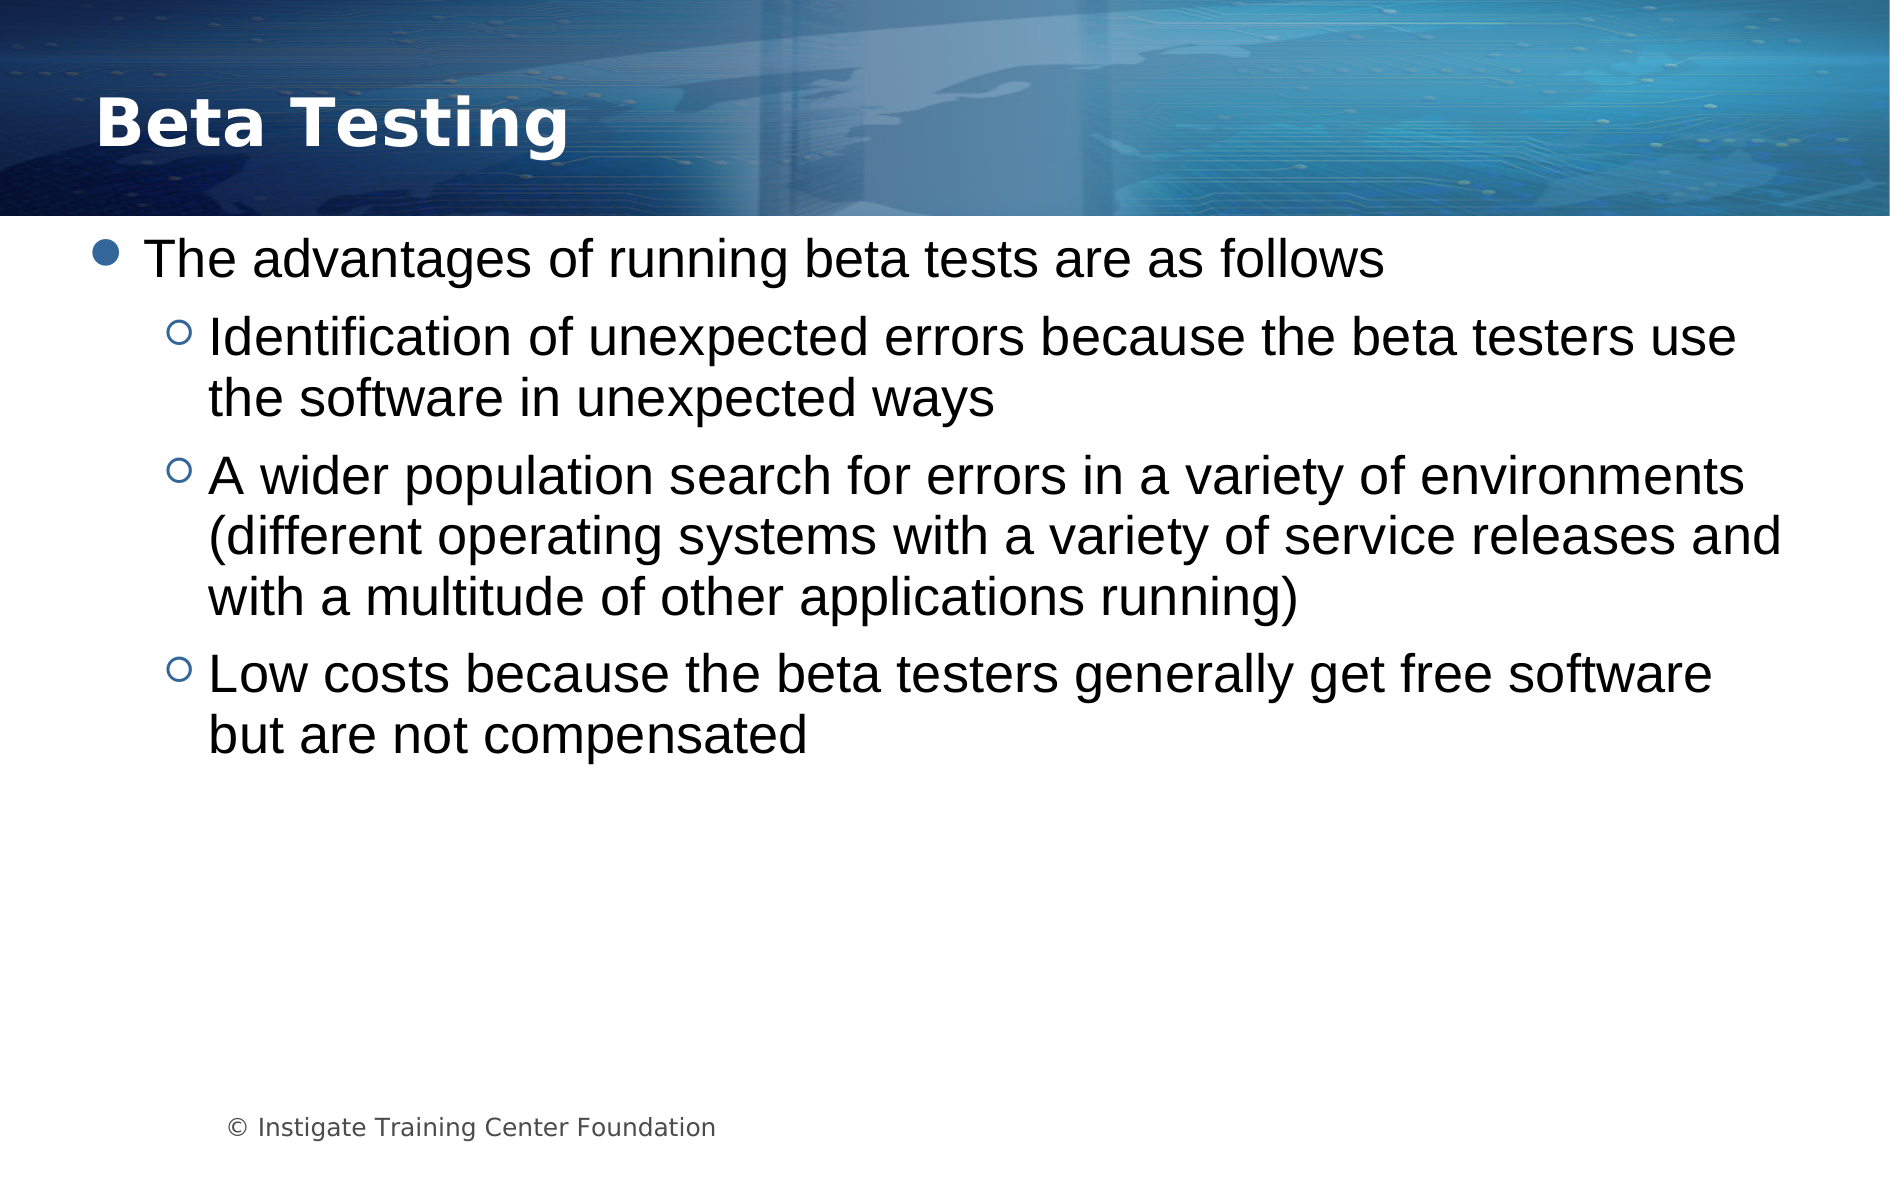

# Beta Testing
The advantages of running beta tests are as follows
Identification of unexpected errors because the beta testers use the software in unexpected ways
A wider population search for errors in a variety of environments (different operating systems with a variety of service releases and with a multitude of other applications running)
Low costs because the beta testers generally get free software but are not compensated